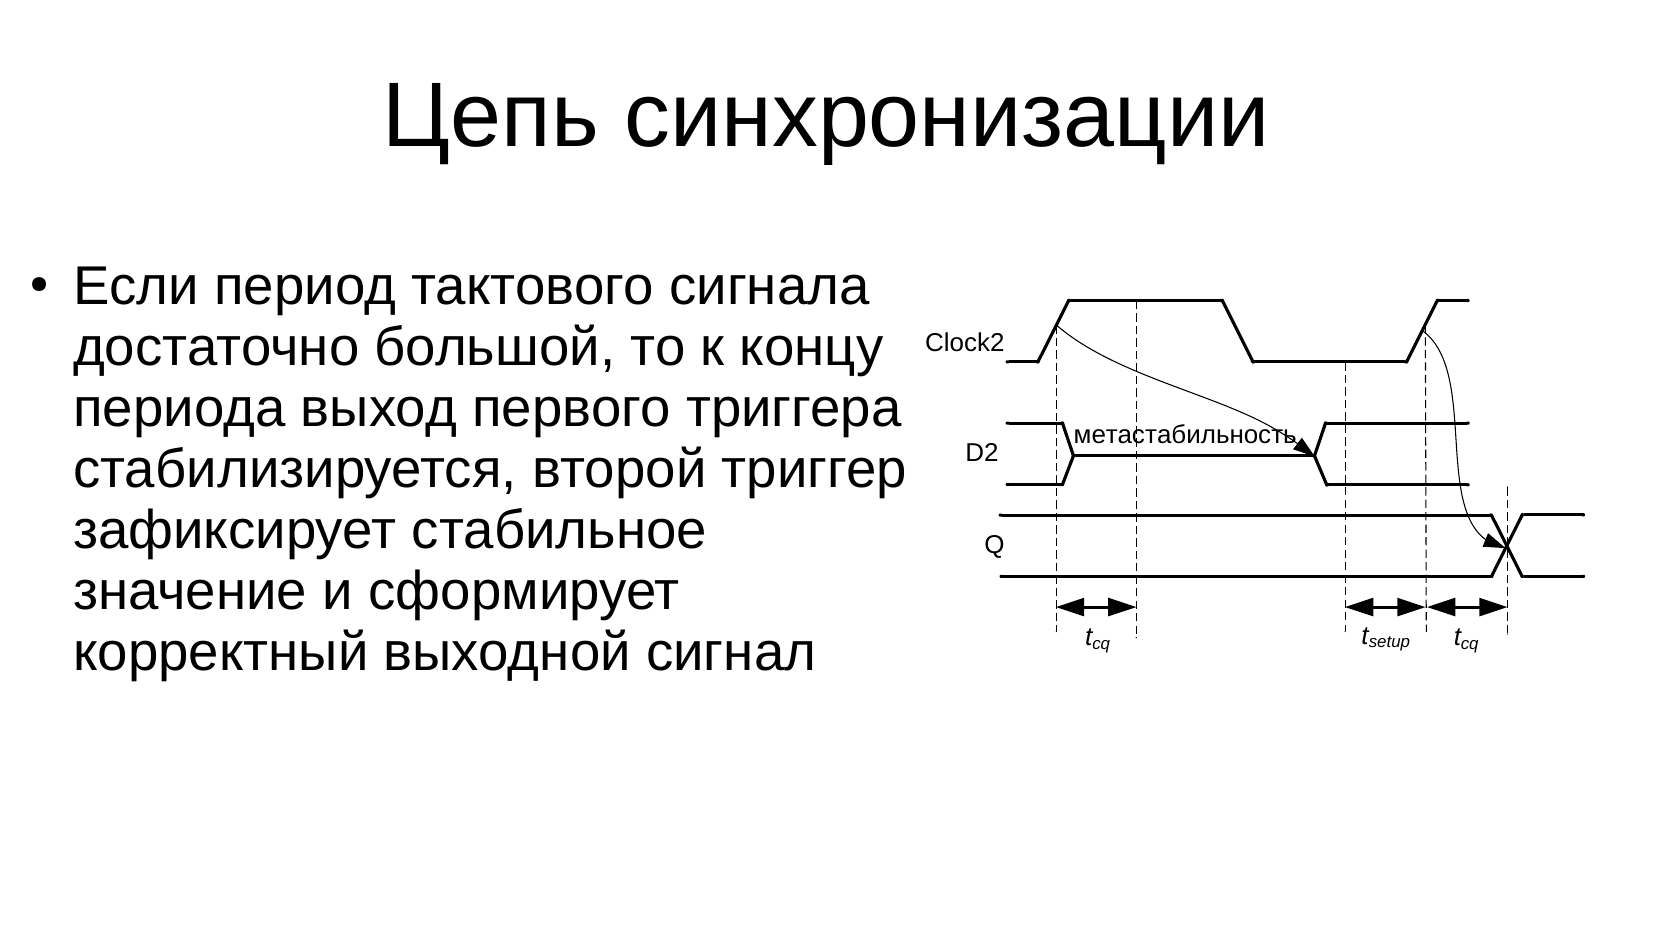

# Цепь синхронизации
Если период тактового сигнала достаточно большой, то к концу периода выход первого триггера стабилизируется, второй триггер зафиксирует стабильное значение и сформирует корректный выходной сигнал